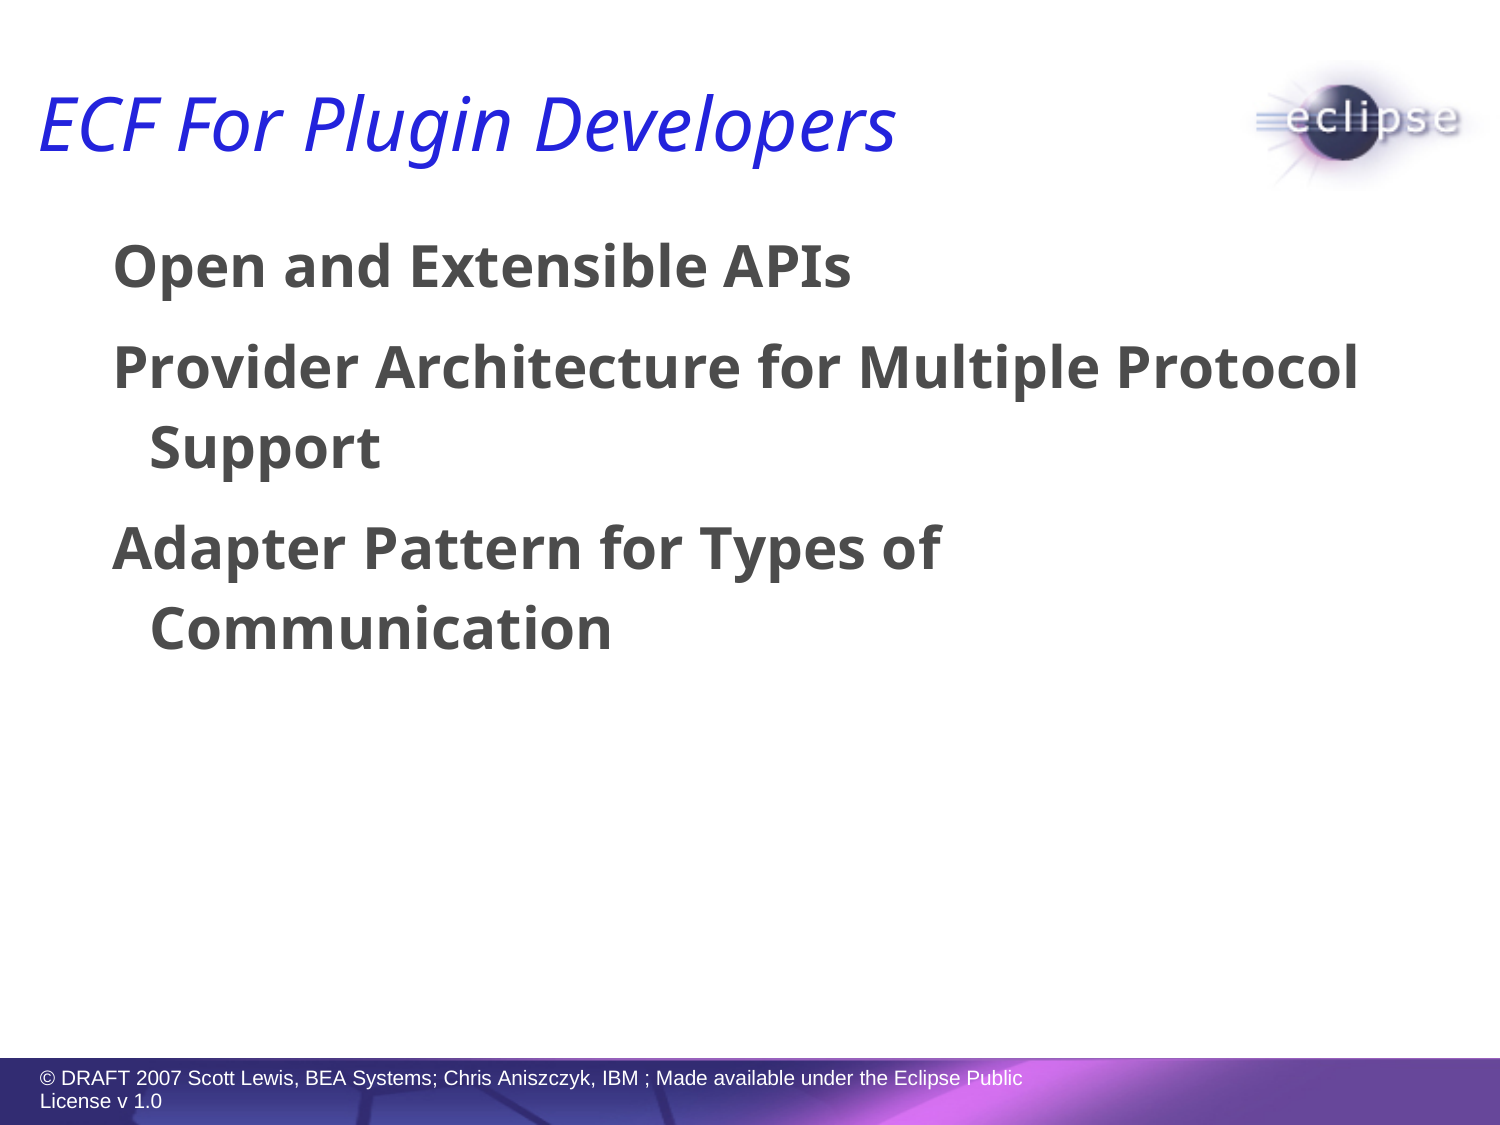

# ECF For Plugin Developers
Open and Extensible APIs
Provider Architecture for Multiple Protocol Support
Adapter Pattern for Types of Communication